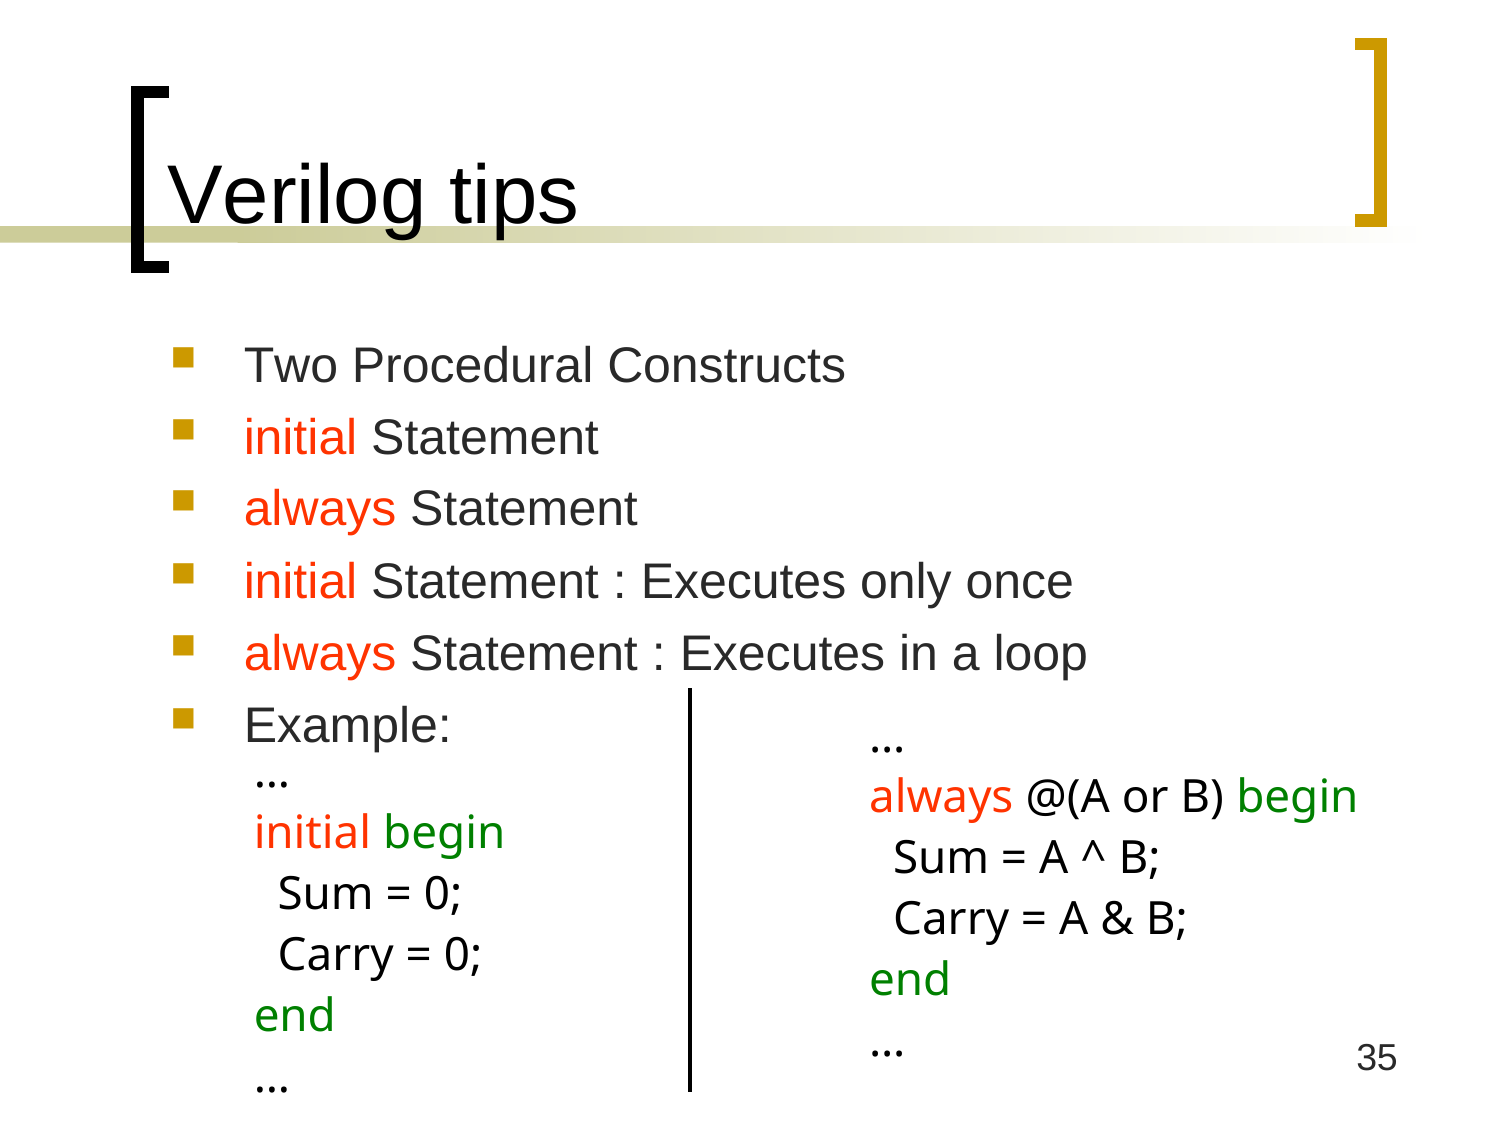

# Verilog tips
Two Procedural Constructs
initial Statement
always Statement
initial Statement : Executes only once
always Statement : Executes in a loop
Example:
…
always @(A or B) begin
 Sum = A ^ B;
 Carry = A & B;
end
…
…
initial begin
 Sum = 0;
 Carry = 0;
end
…
35